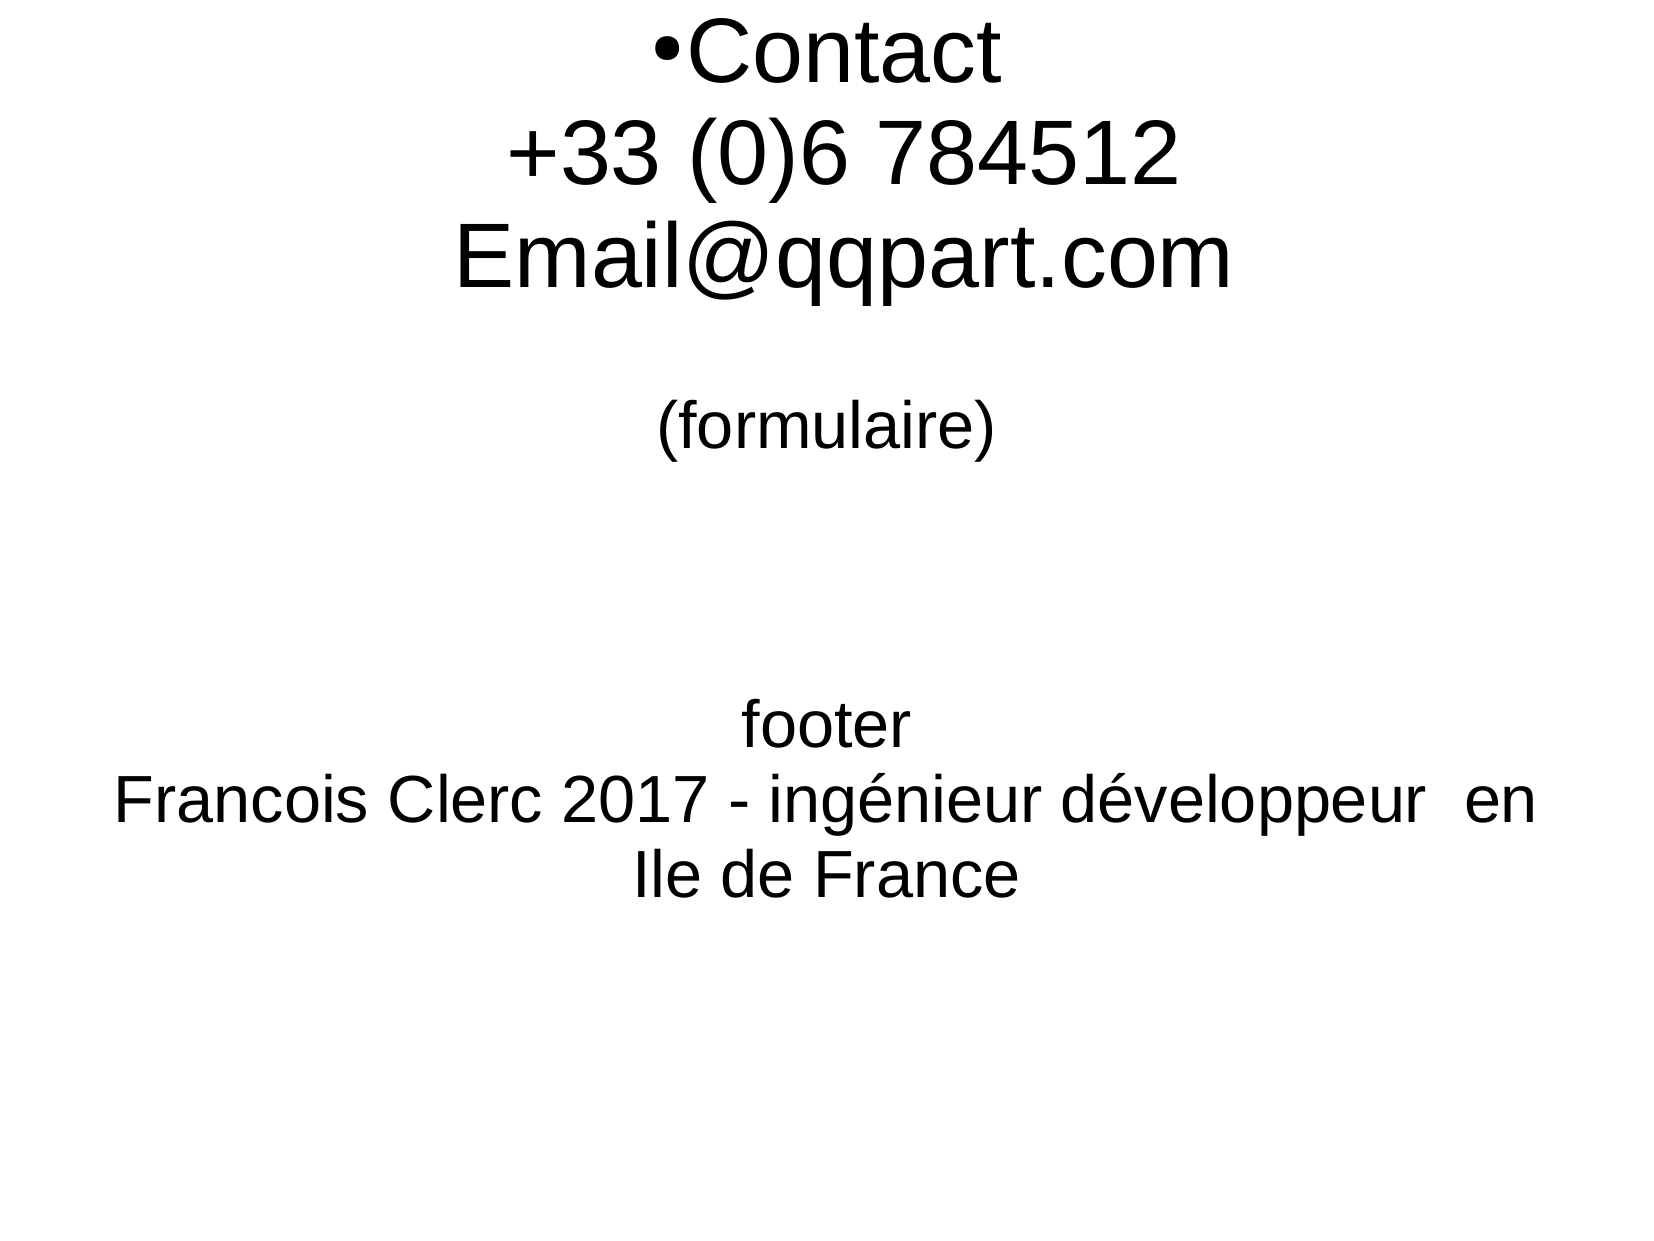

# Contact +33 (0)6 784512 Email@qqpart.com
(formulaire)
footer
Francois Clerc 2017 - ingénieur développeur en Ile de France